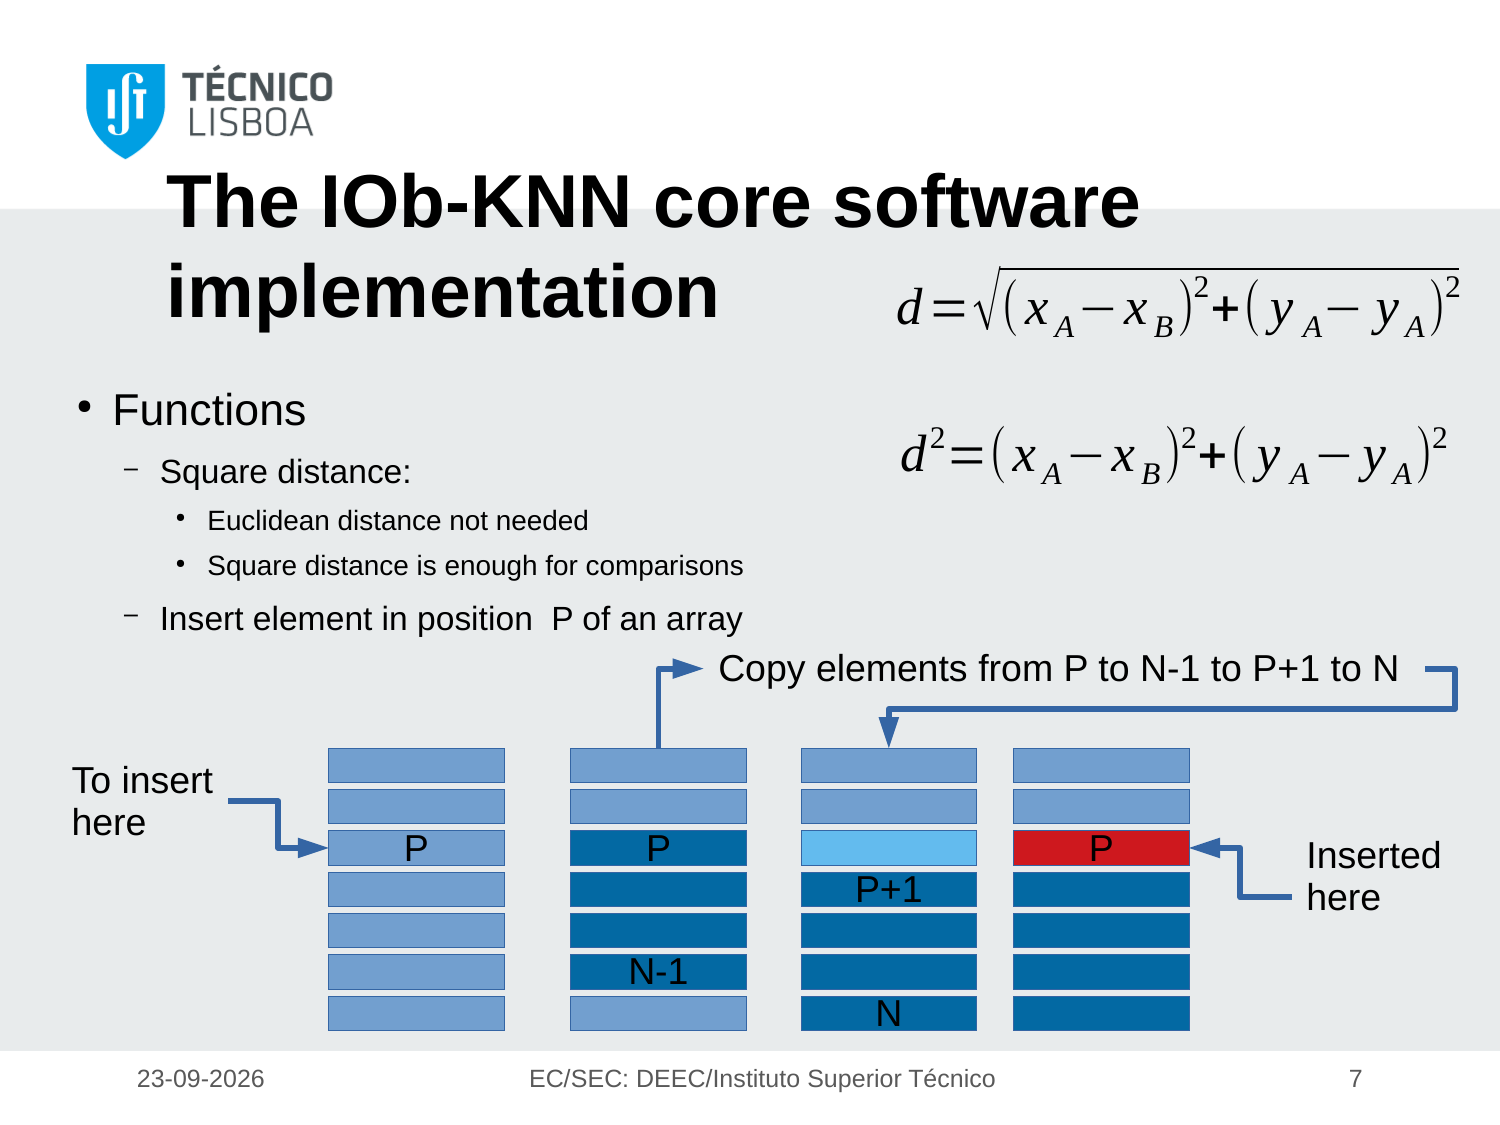

# The IOb-KNN core software implementation
Functions
Square distance:
Euclidean distance not needed
Square distance is enough for comparisons
Insert element in position P of an array
Copy elements from P to N-1 to P+1 to N
To insert
here
Inserted
here
P
P
P
P+1
N-1
N
EC/SEC: DEEC/Instituto Superior Técnico